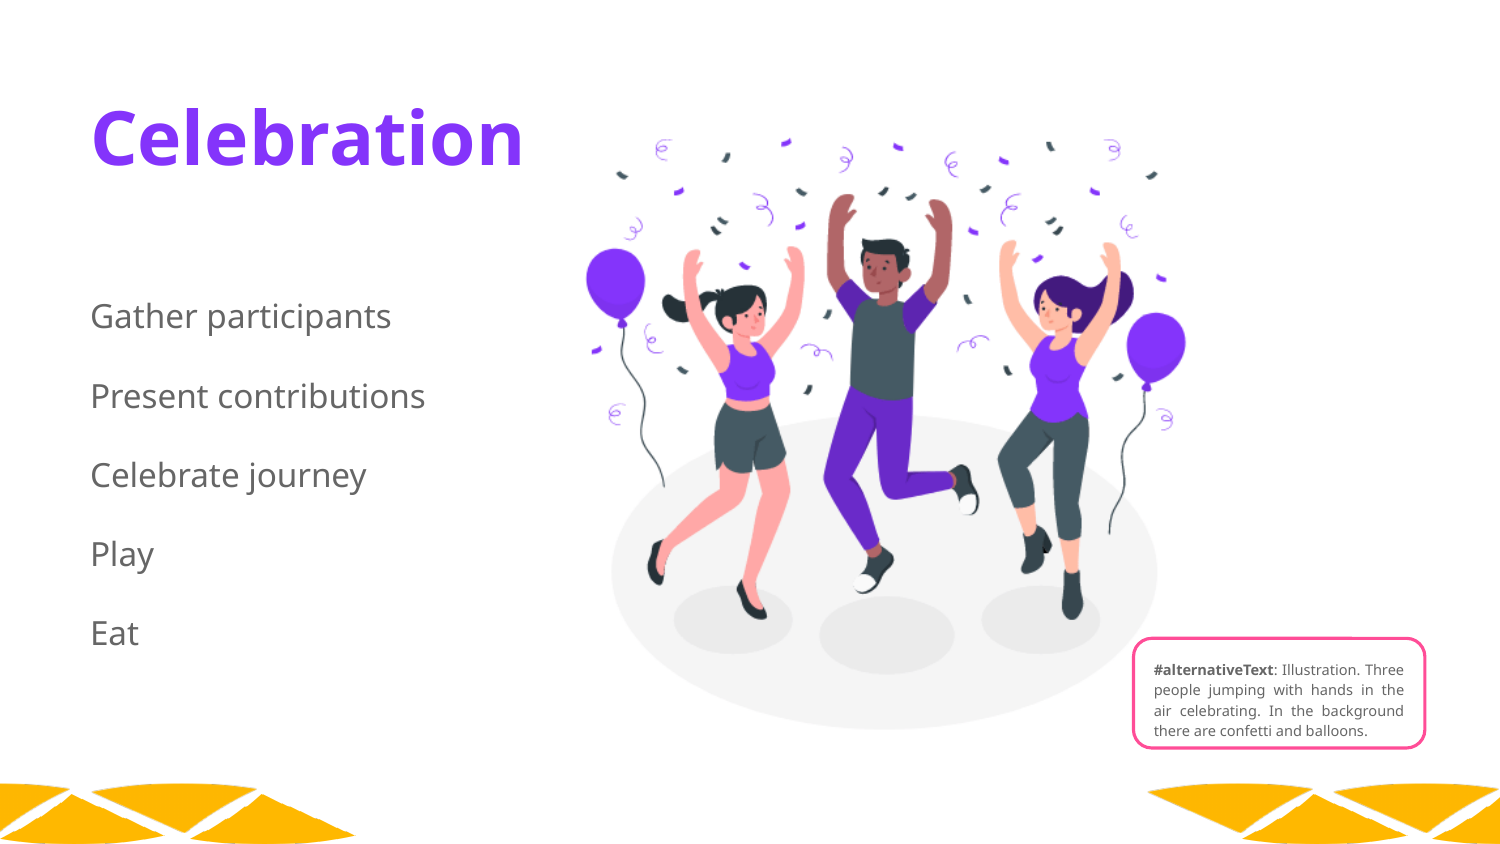

Celebration
# Gather participants
Present contributions
Celebrate journey
Play
Eat
#alternativeText: Illustration. Three people jumping with hands in the air celebrating. In the background there are confetti and balloons.